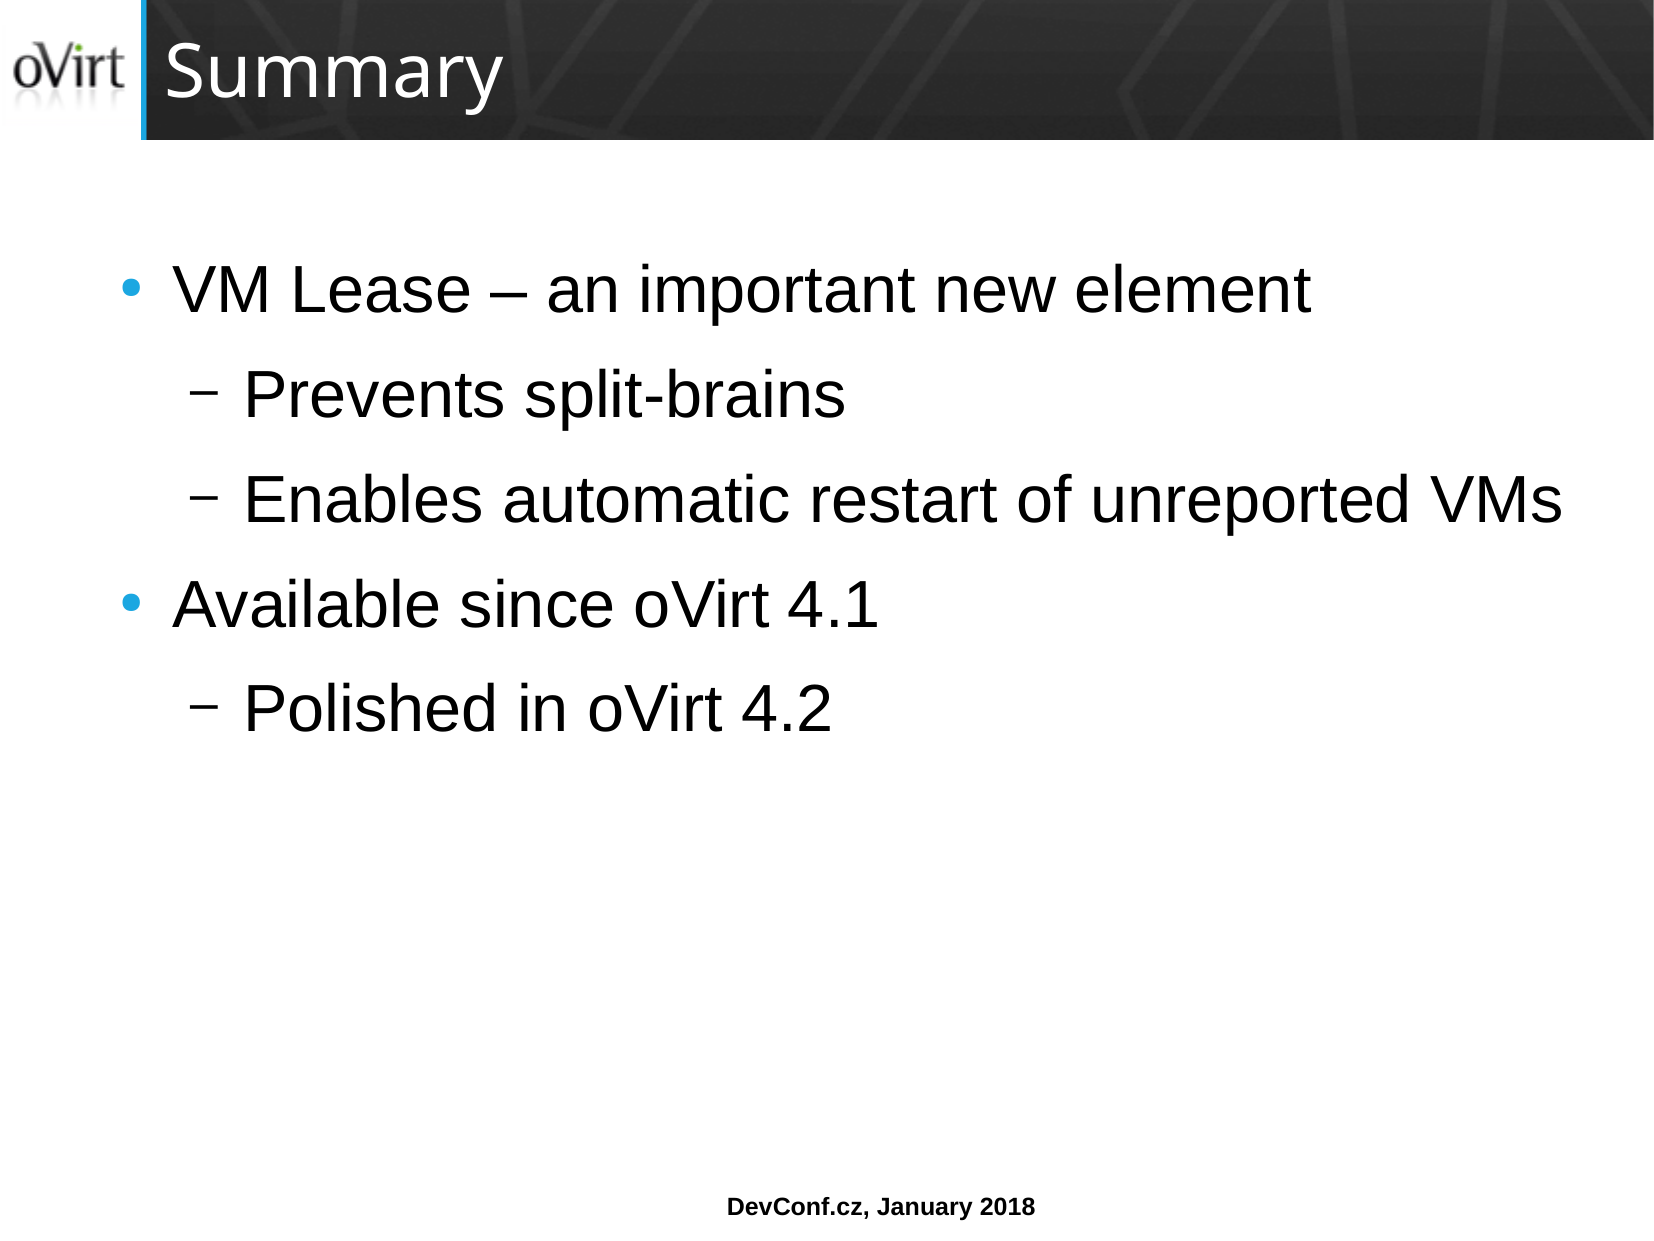

# Summary
VM Lease – an important new element
Prevents split-brains
Enables automatic restart of unreported VMs
Available since oVirt 4.1
Polished in oVirt 4.2